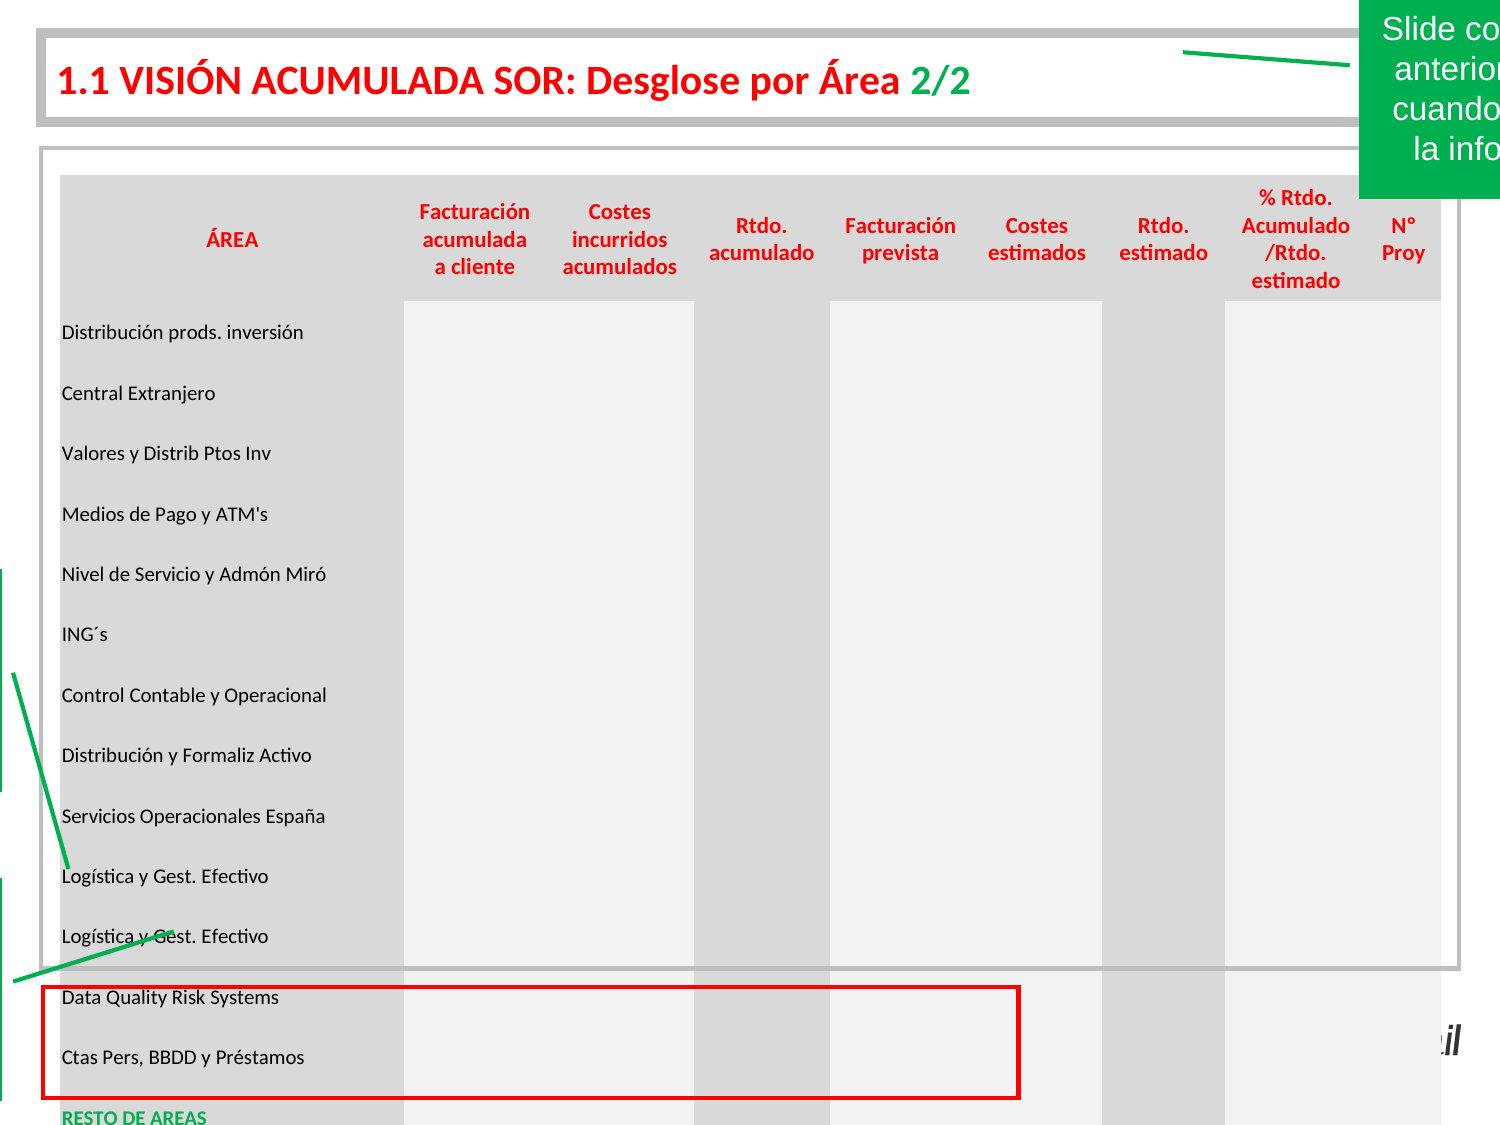

Slide continuación de la anterior. (Modelo para cuando no quepa toda la info en una slide)
1.1 VISIÓN ACUMULADA SOR: Desglose por Área 2/2
| ÁREA | Facturación acumulada a cliente | Costes incurridos acumulados | Rtdo. acumulado | Facturación prevista | Costes estimados | Rtdo. estimado | % Rtdo. Acumulado /Rtdo. estimado | Nº Proy |
| --- | --- | --- | --- | --- | --- | --- | --- | --- |
| Distribución prods. inversión | | | | | | | | |
| Central Extranjero | | | | | | | | |
| Valores y Distrib Ptos Inv | | | | | | | | |
| Medios de Pago y ATM's | | | | | | | | |
| Nivel de Servicio y Admón Miró | | | | | | | | |
| ING´s | | | | | | | | |
| Control Contable y Operacional | | | | | | | | |
| Distribución y Formaliz Activo | | | | | | | | |
| Servicios Operacionales España | | | | | | | | |
| Logística y Gest. Efectivo | | | | | | | | |
| Logística y Gest. Efectivo | | | | | | | | |
| Data Quality Risk Systems | | | | | | | | |
| Ctas Pers, BBDD y Préstamos | | | | | | | | |
| RESTO DE AREAS | | | | | | | | |
| RESTO DE AREAS | | | | | | | | |
| TOTAL SOR | 40.000 | (50.000) | -10.000 | 100.000 | (70.000) | 30.000 | -33% | 100 |
El informe tiene que incluir todas las áreas de PO
ULTIMA FILA DE LA TABLA: Estos datos serán iguales que los de la slide de “Visión global SOR”